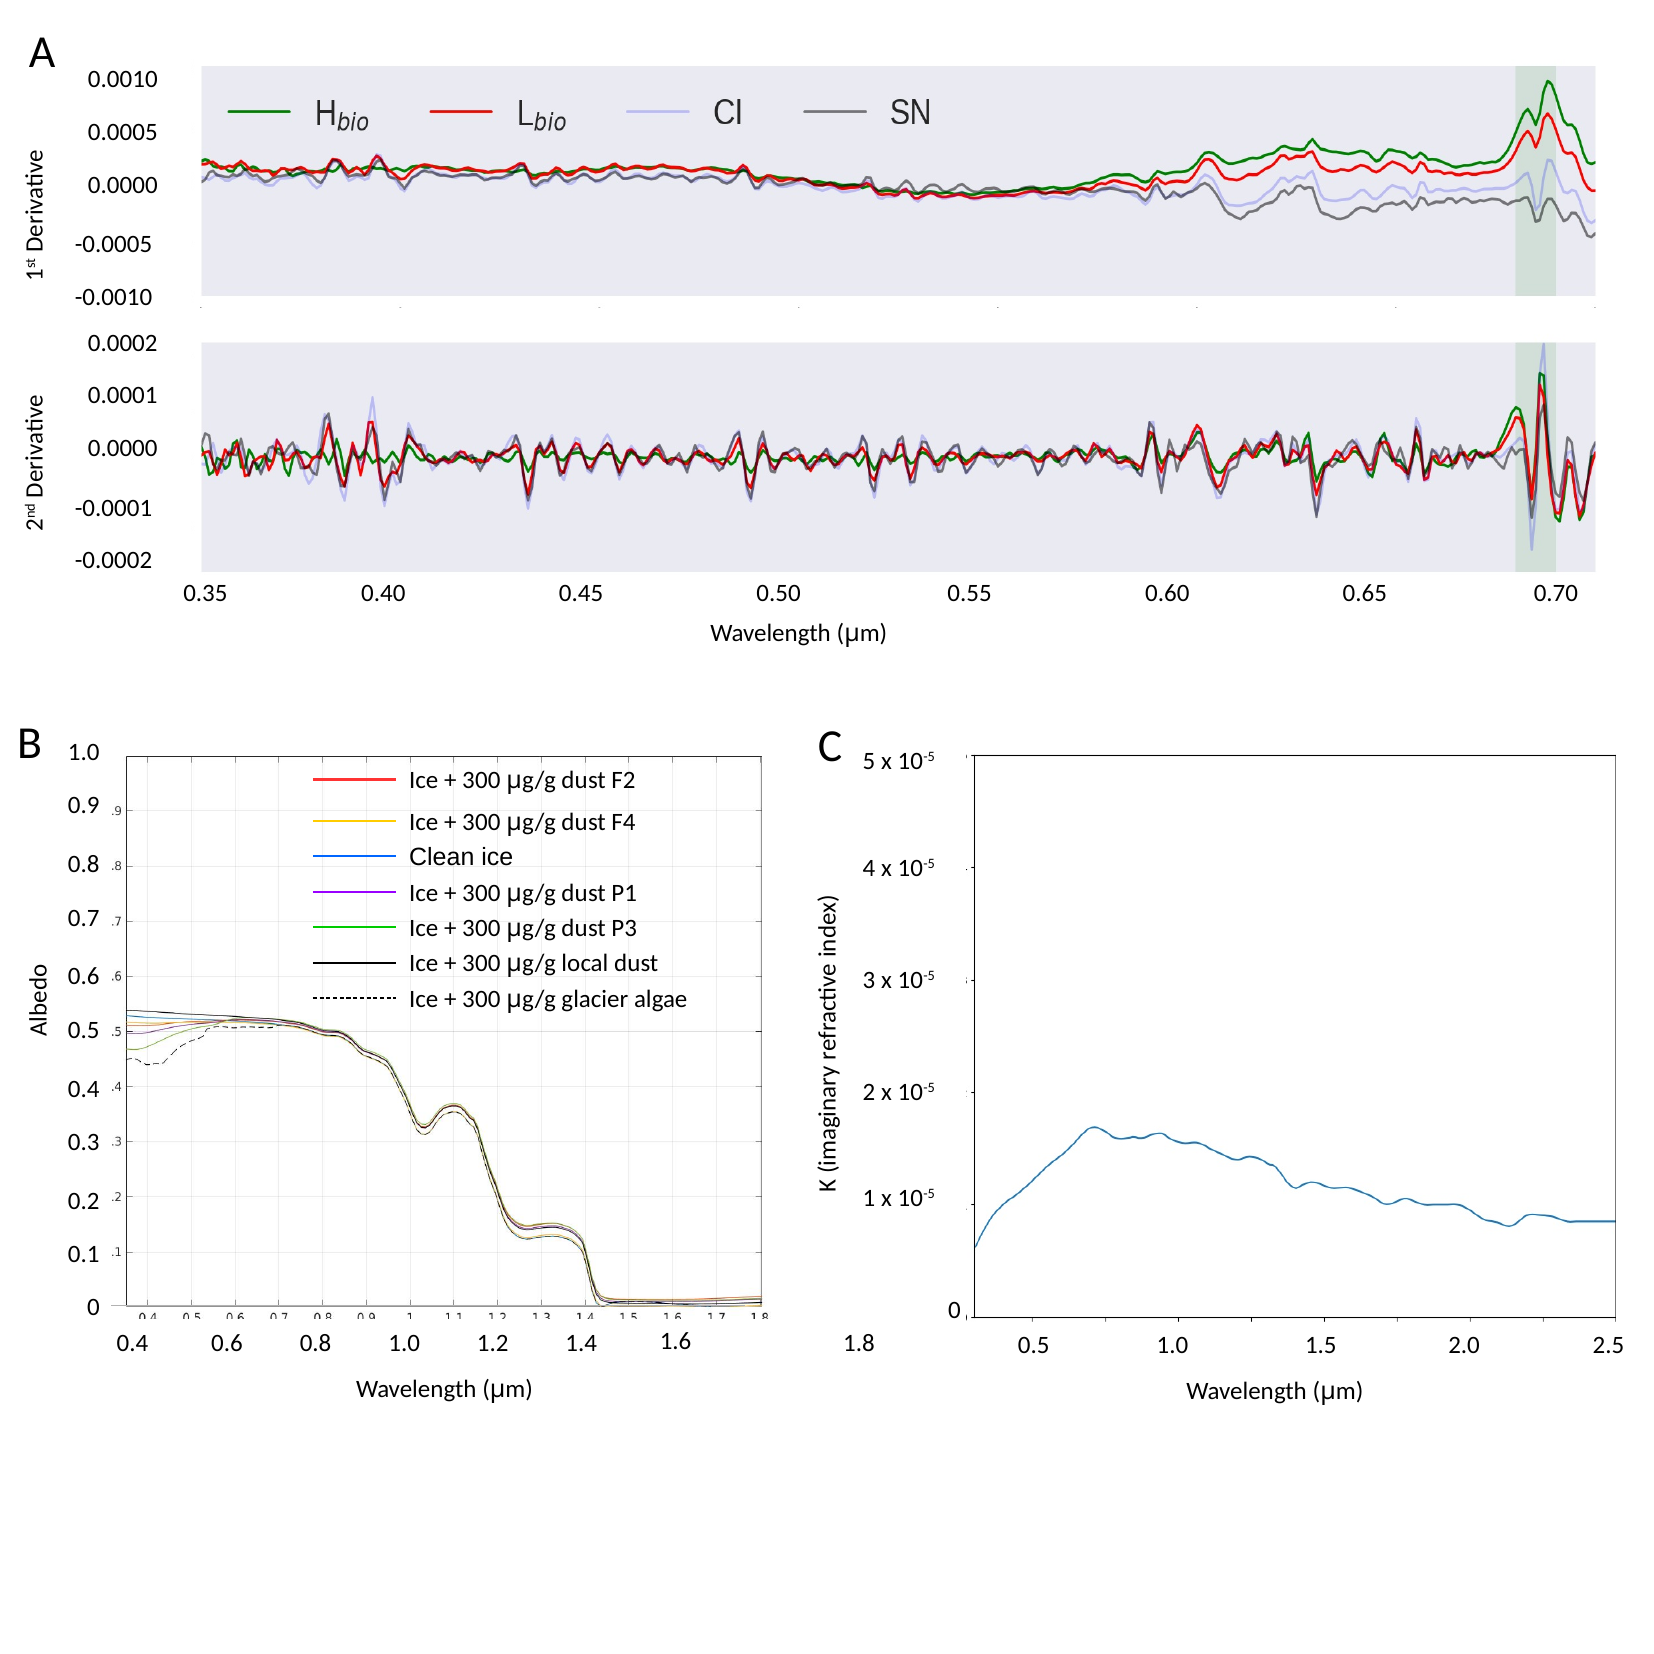

A
0.0010
0.0005
1st Derivative
0.0000
-0.0005
-0.0010
0.0002
0.0001
2nd Derivative
0.0000
-0.0001
-0.0002
0.35
0.40
0.45
0.50
0.55
0.60
0.65
0.70
Wavelength (µm)
F
B
C
1.0
5 x 10-5
Ice + 300 µg/g dust F2
0.9
Ice + 300 µg/g dust F4
Clean ice
0.8
4 x 10-5
Ice + 300 µg/g dust P1
0.7
Ice + 300 µg/g dust P3
Ice + 300 µg/g local dust
Albedo
0.6
3 x 10-5
K (imaginary refractive index)
Ice + 300 µg/g glacier algae
0.5
0.4
2 x 10-5
0.3
1 x 10-5
0.2
0.1
0
0
1.6
0.4
0.6
0.8
1.0
1.2
1.4
1.8
0.5
1.0
1.5
2.0
2.5
Wavelength (µm)
Wavelength (µm)